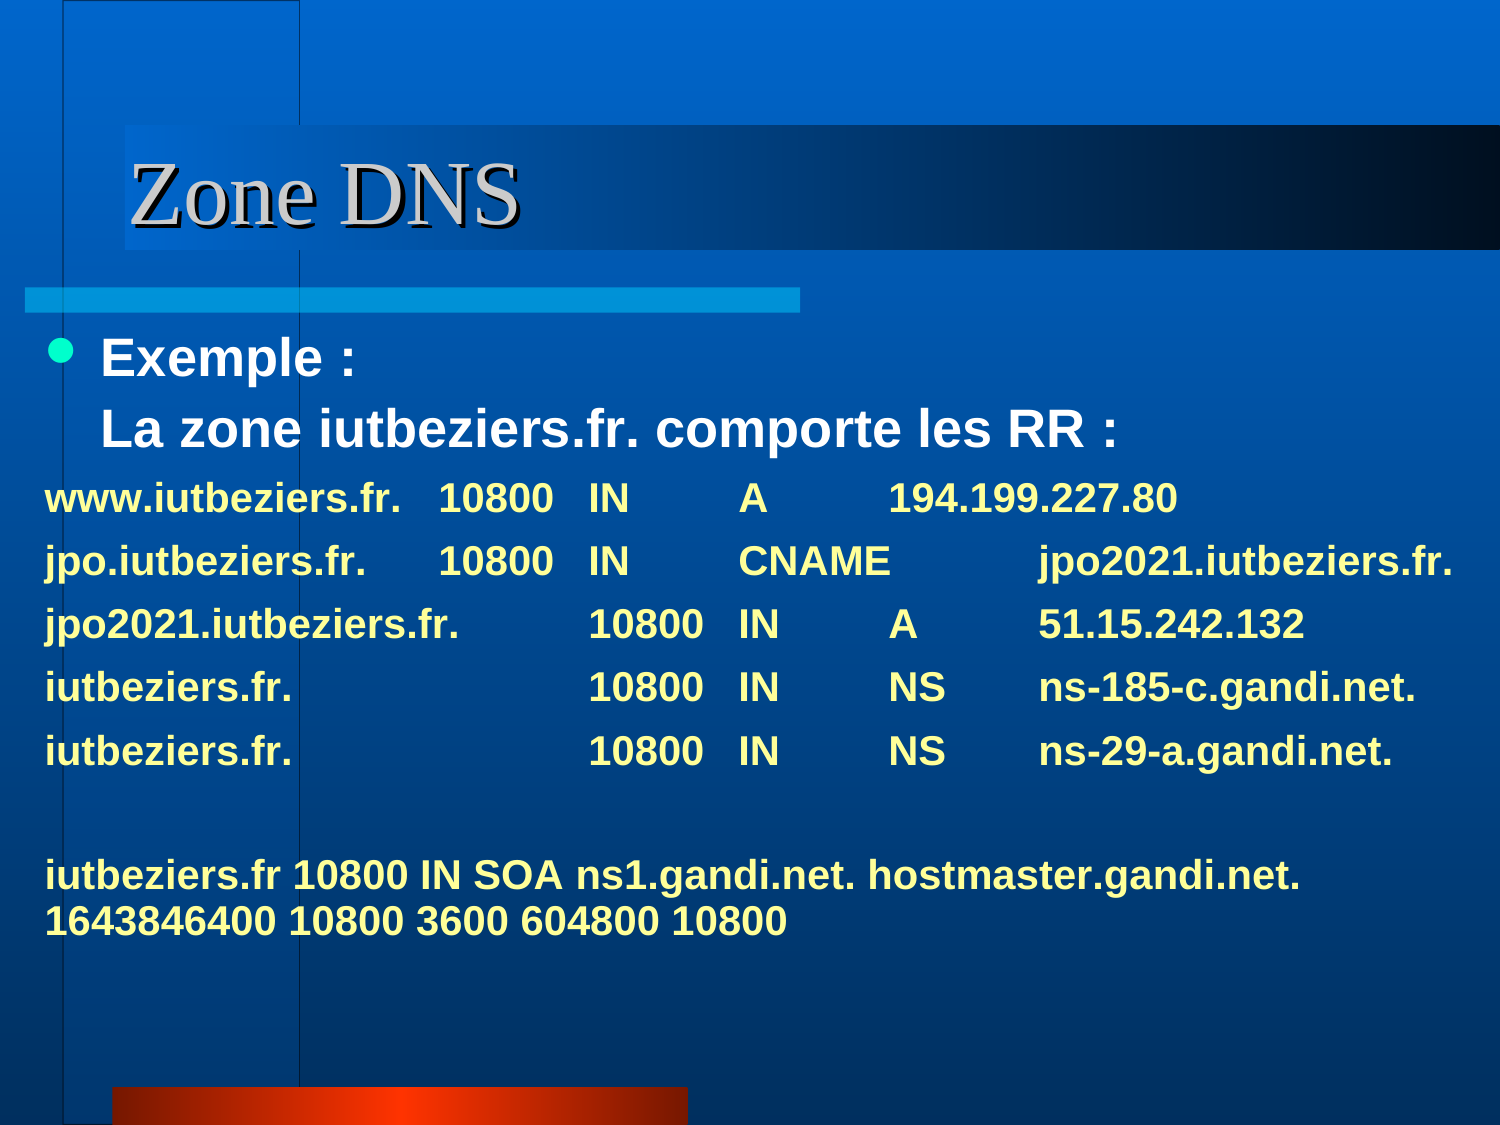

# Zone DNS
Exemple :
La zone iutbeziers.fr. comporte les RR :
www.iutbeziers.fr.	10800	IN	A	194.199.227.80
jpo.iutbeziers.fr.	10800	IN	CNAME	jpo2021.iutbeziers.fr.
jpo2021.iutbeziers.fr.	10800	IN	A	51.15.242.132
iutbeziers.fr.		10800	IN	NS	ns-185-c.gandi.net.
iutbeziers.fr.		10800	IN	NS	ns-29-a.gandi.net.
iutbeziers.fr 10800 IN SOA ns1.gandi.net. hostmaster.gandi.net. 1643846400 10800 3600 604800 10800